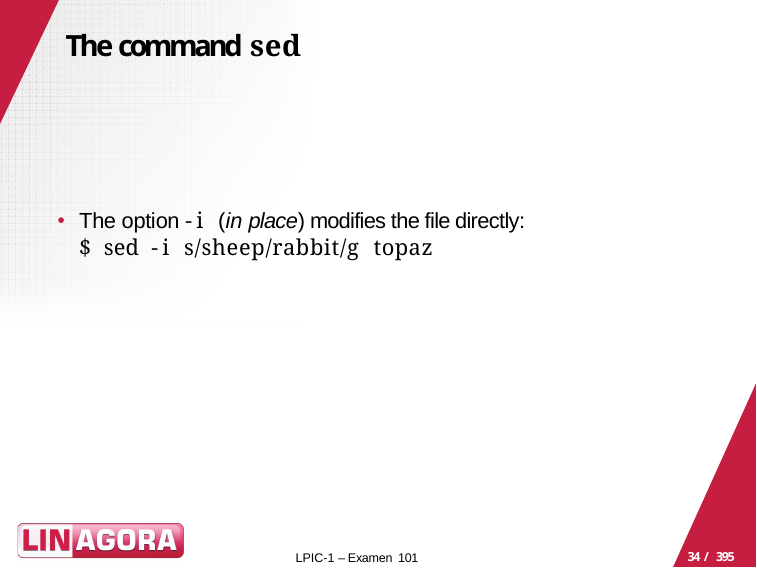

The command sed
The option -i (in place) modifies the file directly:
$ sed -i s/sheep/rabbit/g topaz
LPIC-1 – Examen 101